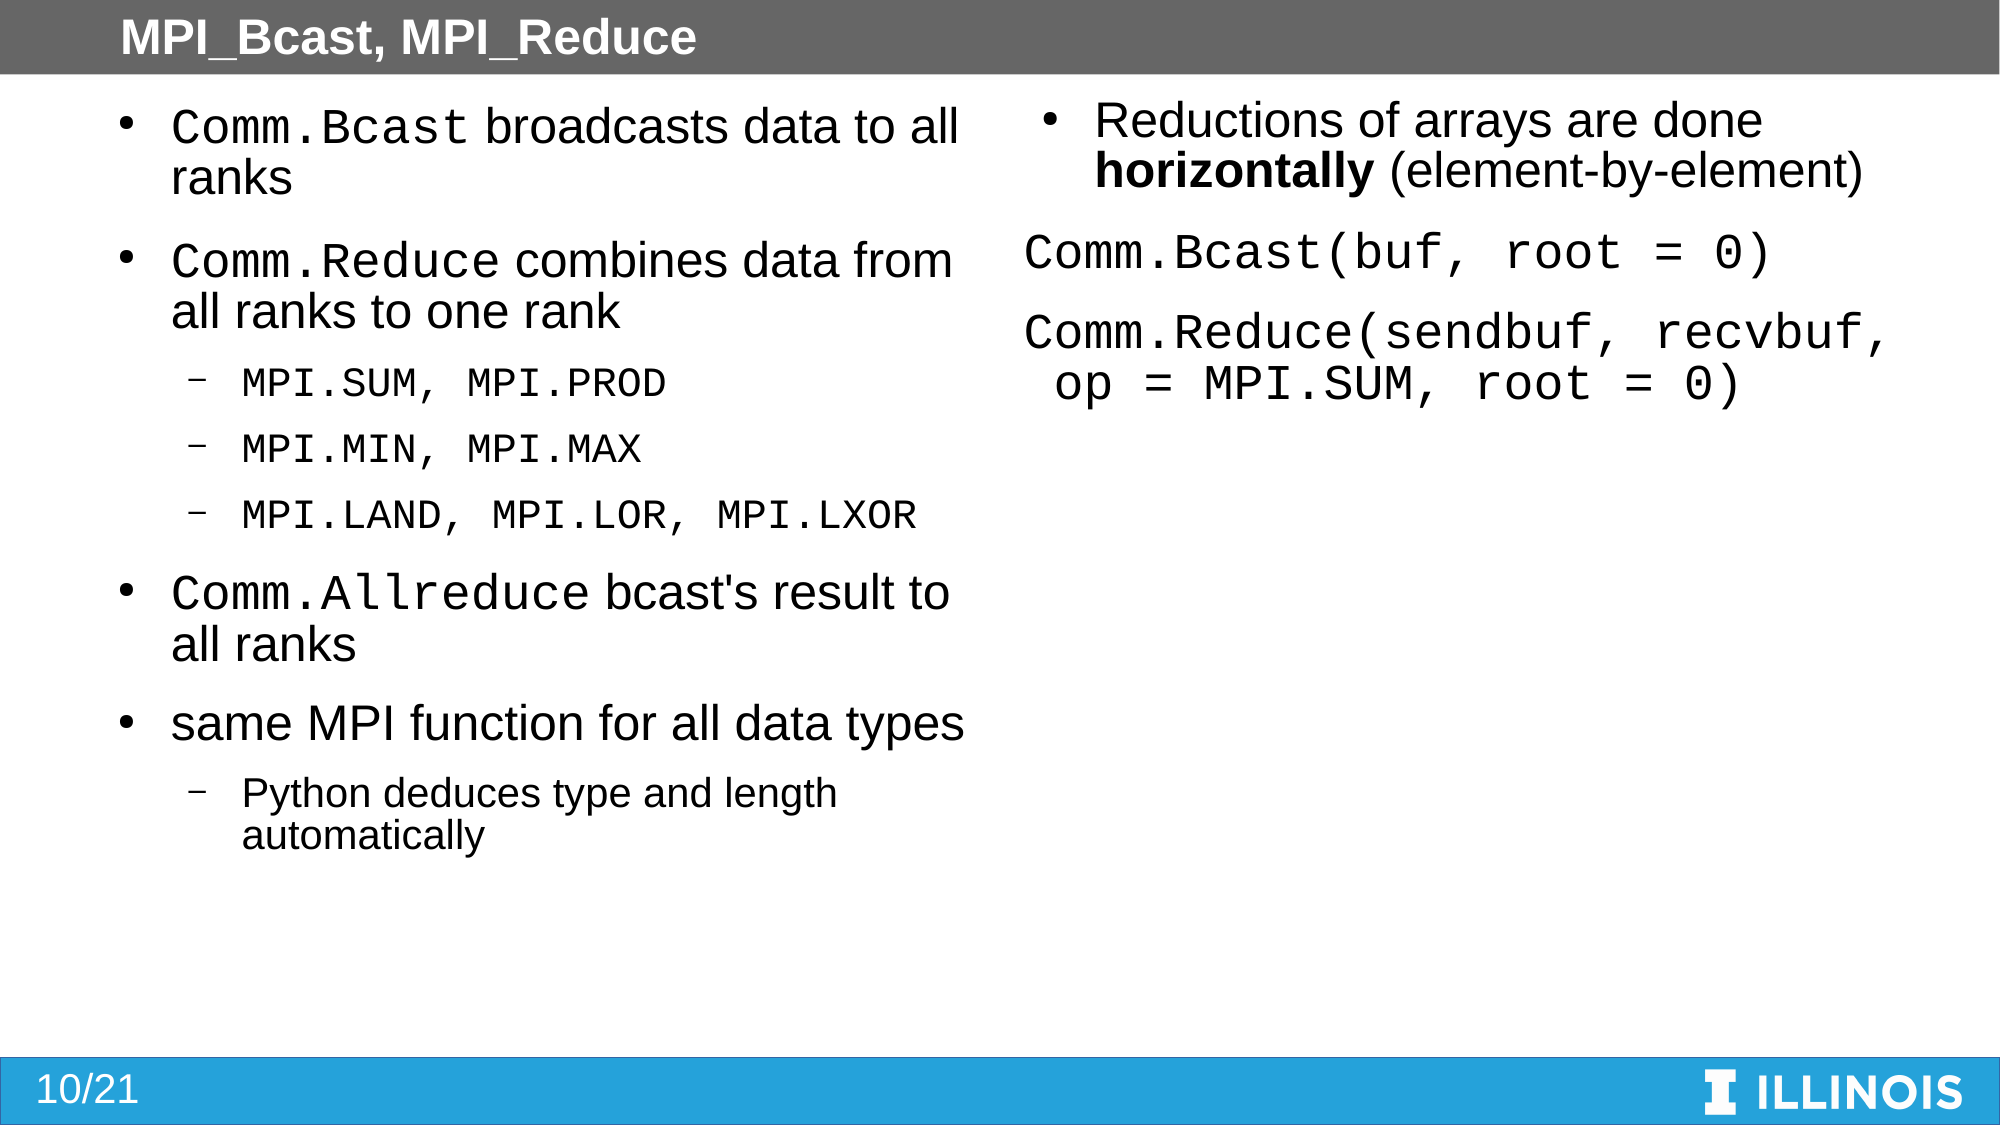

# MPI_Bcast, MPI_Reduce
Reductions of arrays are done horizontally (element-by-element)
Comm.Bcast(buf, root = 0)
Comm.Reduce(sendbuf, recvbuf,
 op = MPI.SUM, root = 0)
Comm.Bcast broadcasts data to all ranks
Comm.Reduce combines data from all ranks to one rank
MPI.SUM, MPI.PROD
MPI.MIN, MPI.MAX
MPI.LAND, MPI.LOR, MPI.LXOR
Comm.Allreduce bcast's result to all ranks
same MPI function for all data types
Python deduces type and length automatically